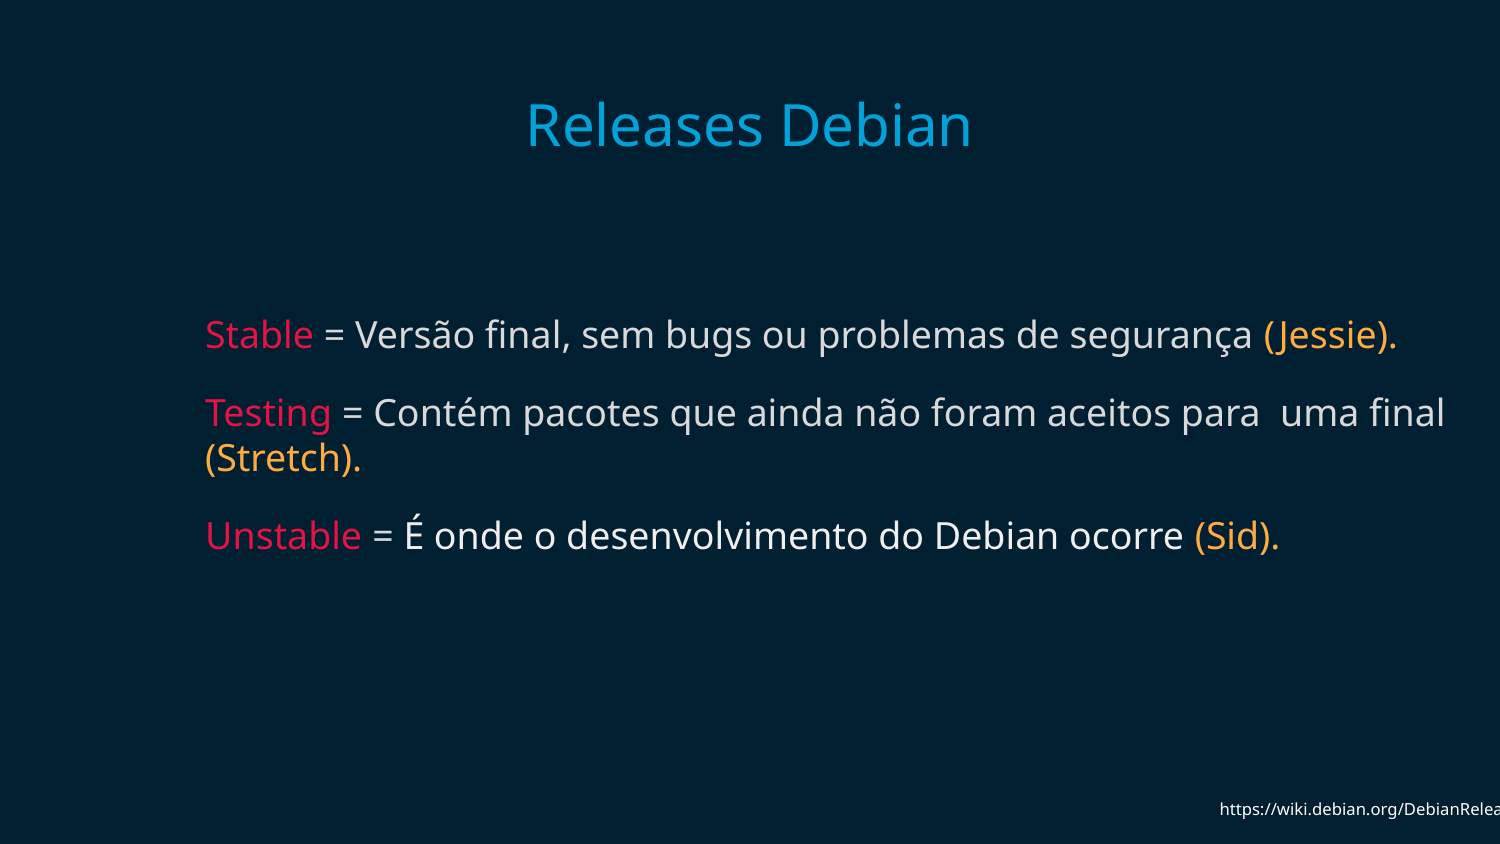

# Releases Debian
Stable = Versão final, sem bugs ou problemas de segurança (Jessie).
Testing = Contém pacotes que ainda não foram aceitos para uma final (Stretch).
Unstable = É onde o desenvolvimento do Debian ocorre (Sid).
https://wiki.debian.org/DebianReleases